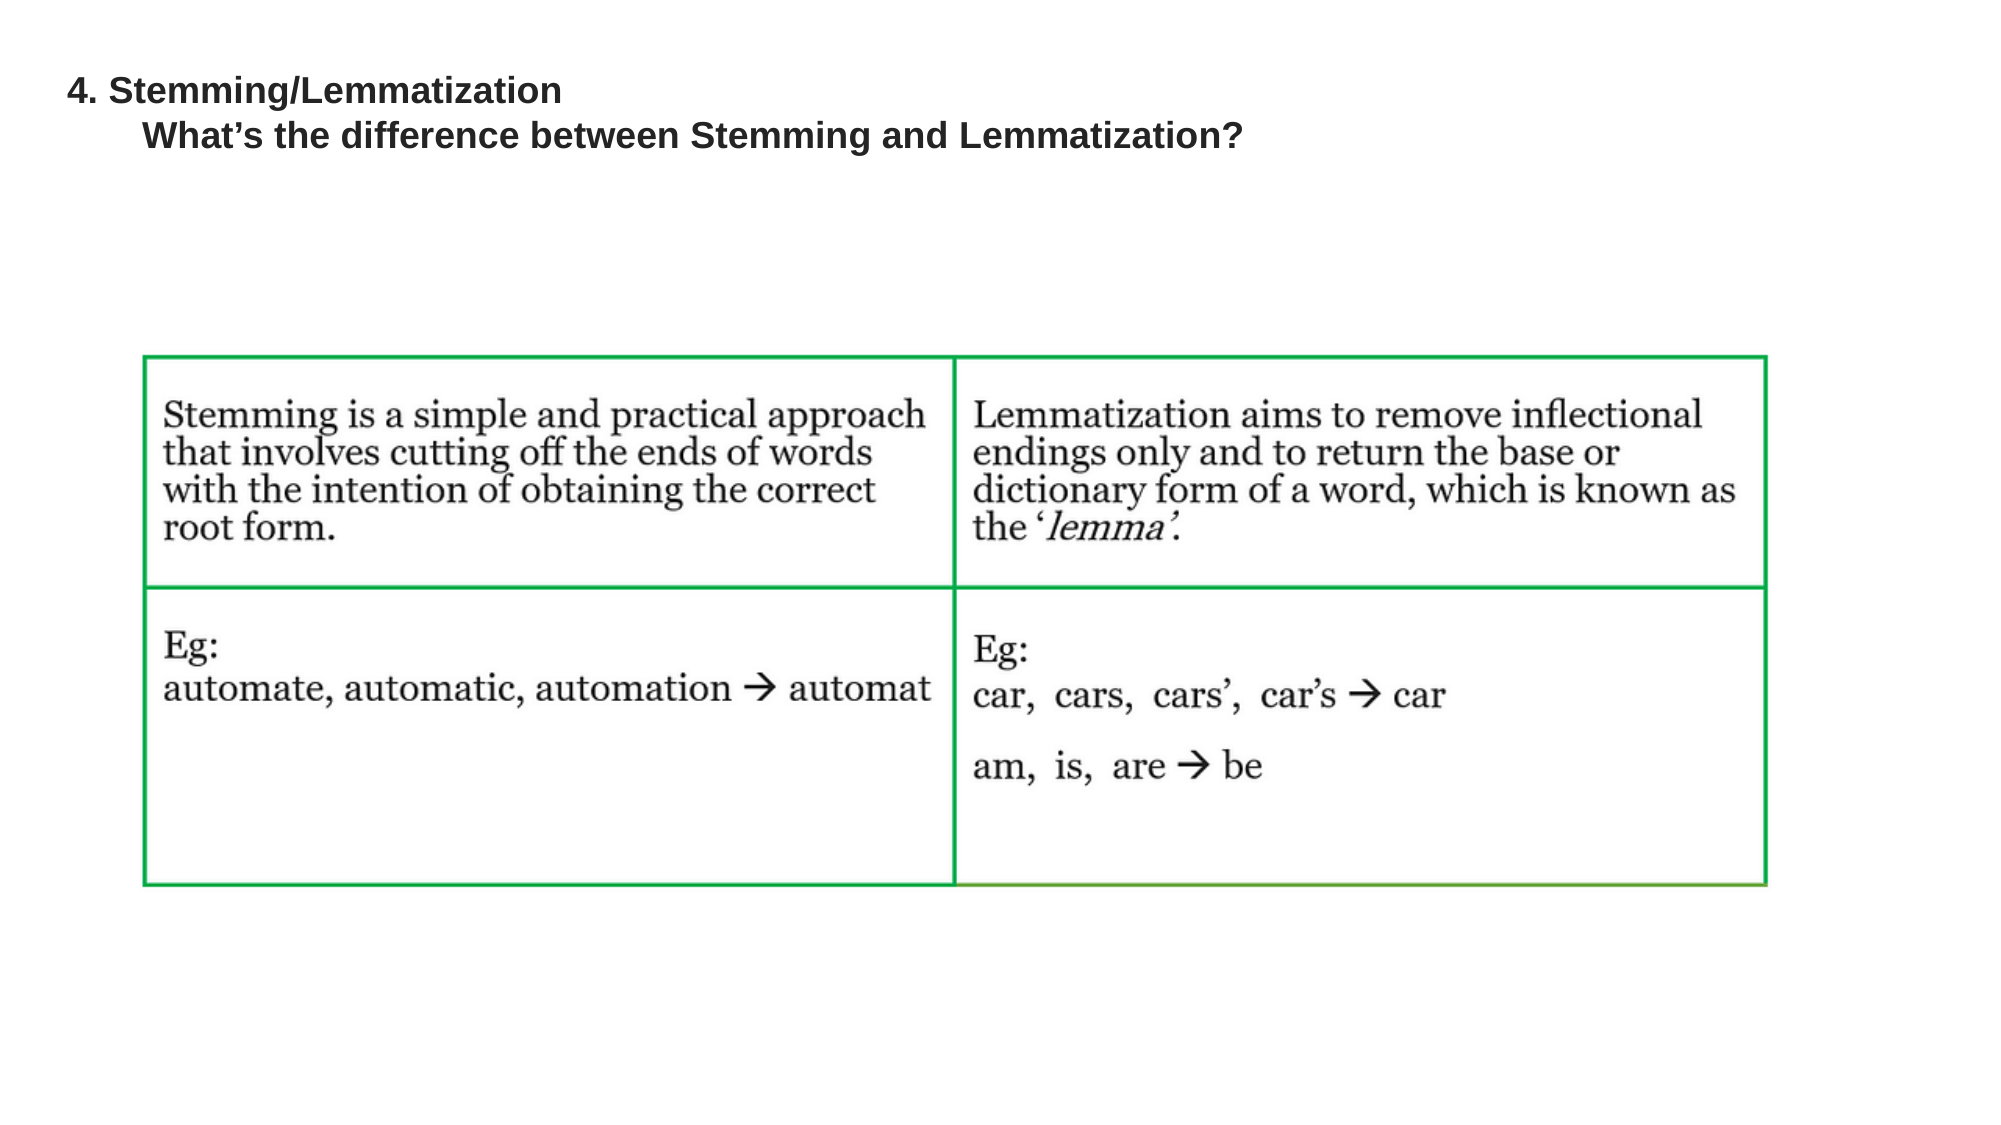

4. Stemming/Lemmatization
What’s the difference between Stemming and Lemmatization?